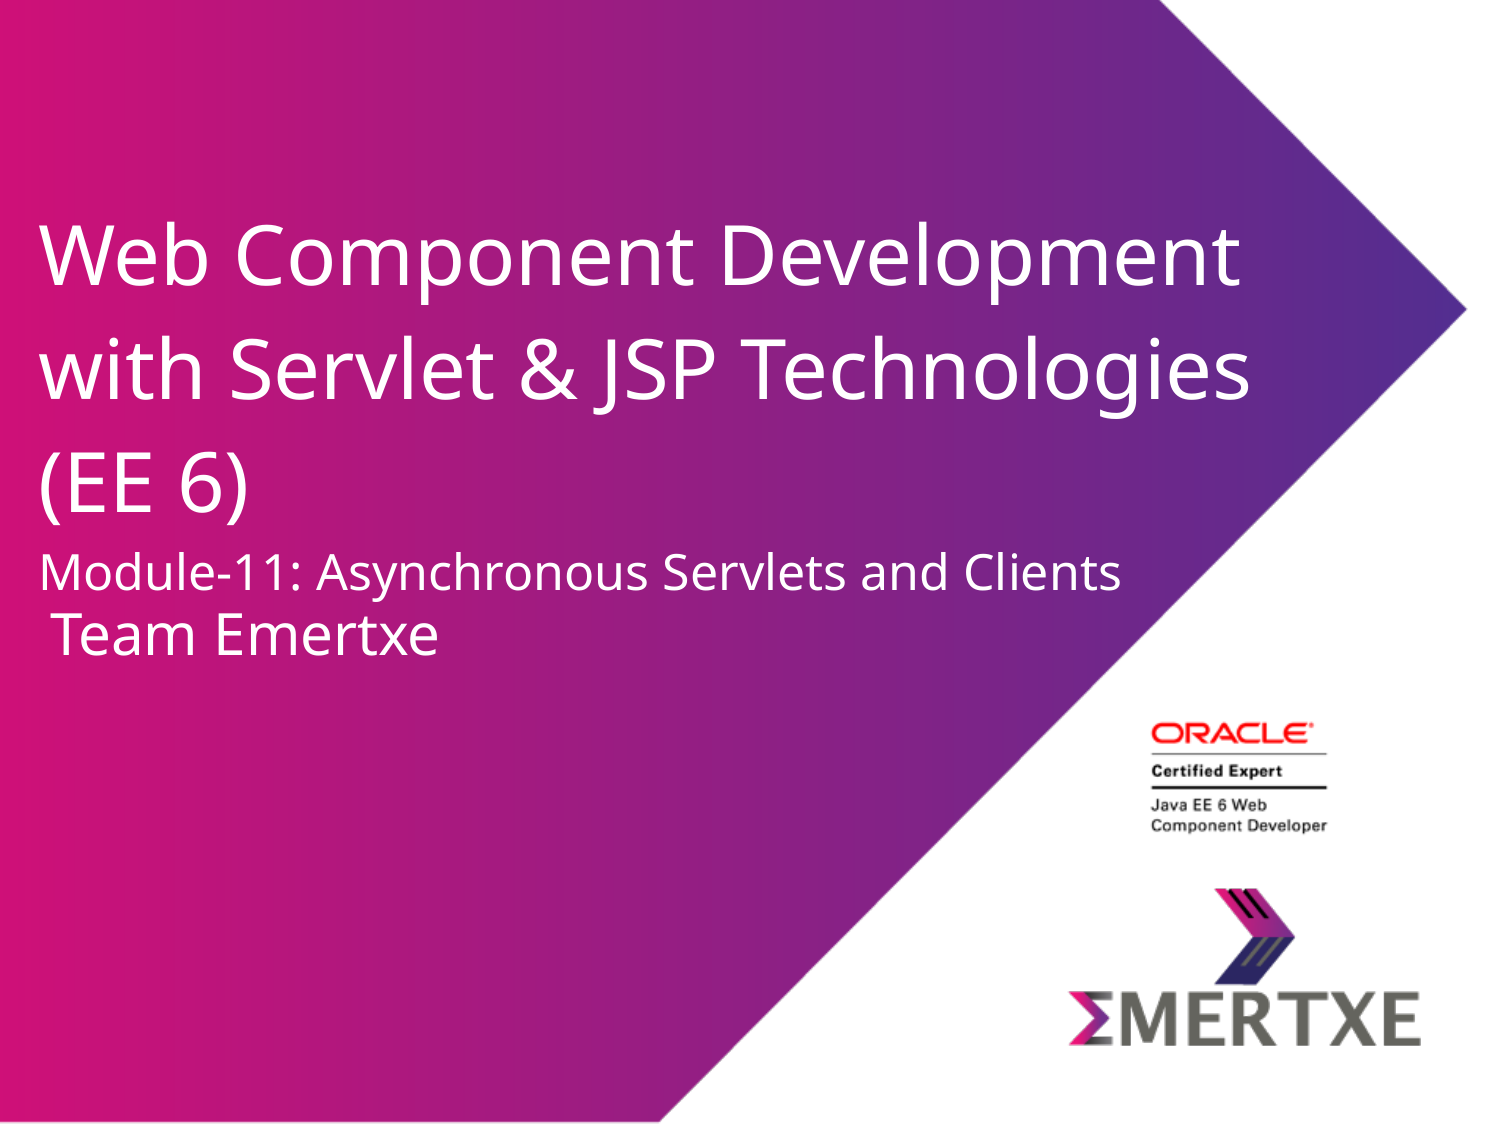

Web Component Development with Servlet & JSP Technologies (EE 6)
Module-11: Asynchronous Servlets and Clients
Team Emertxe